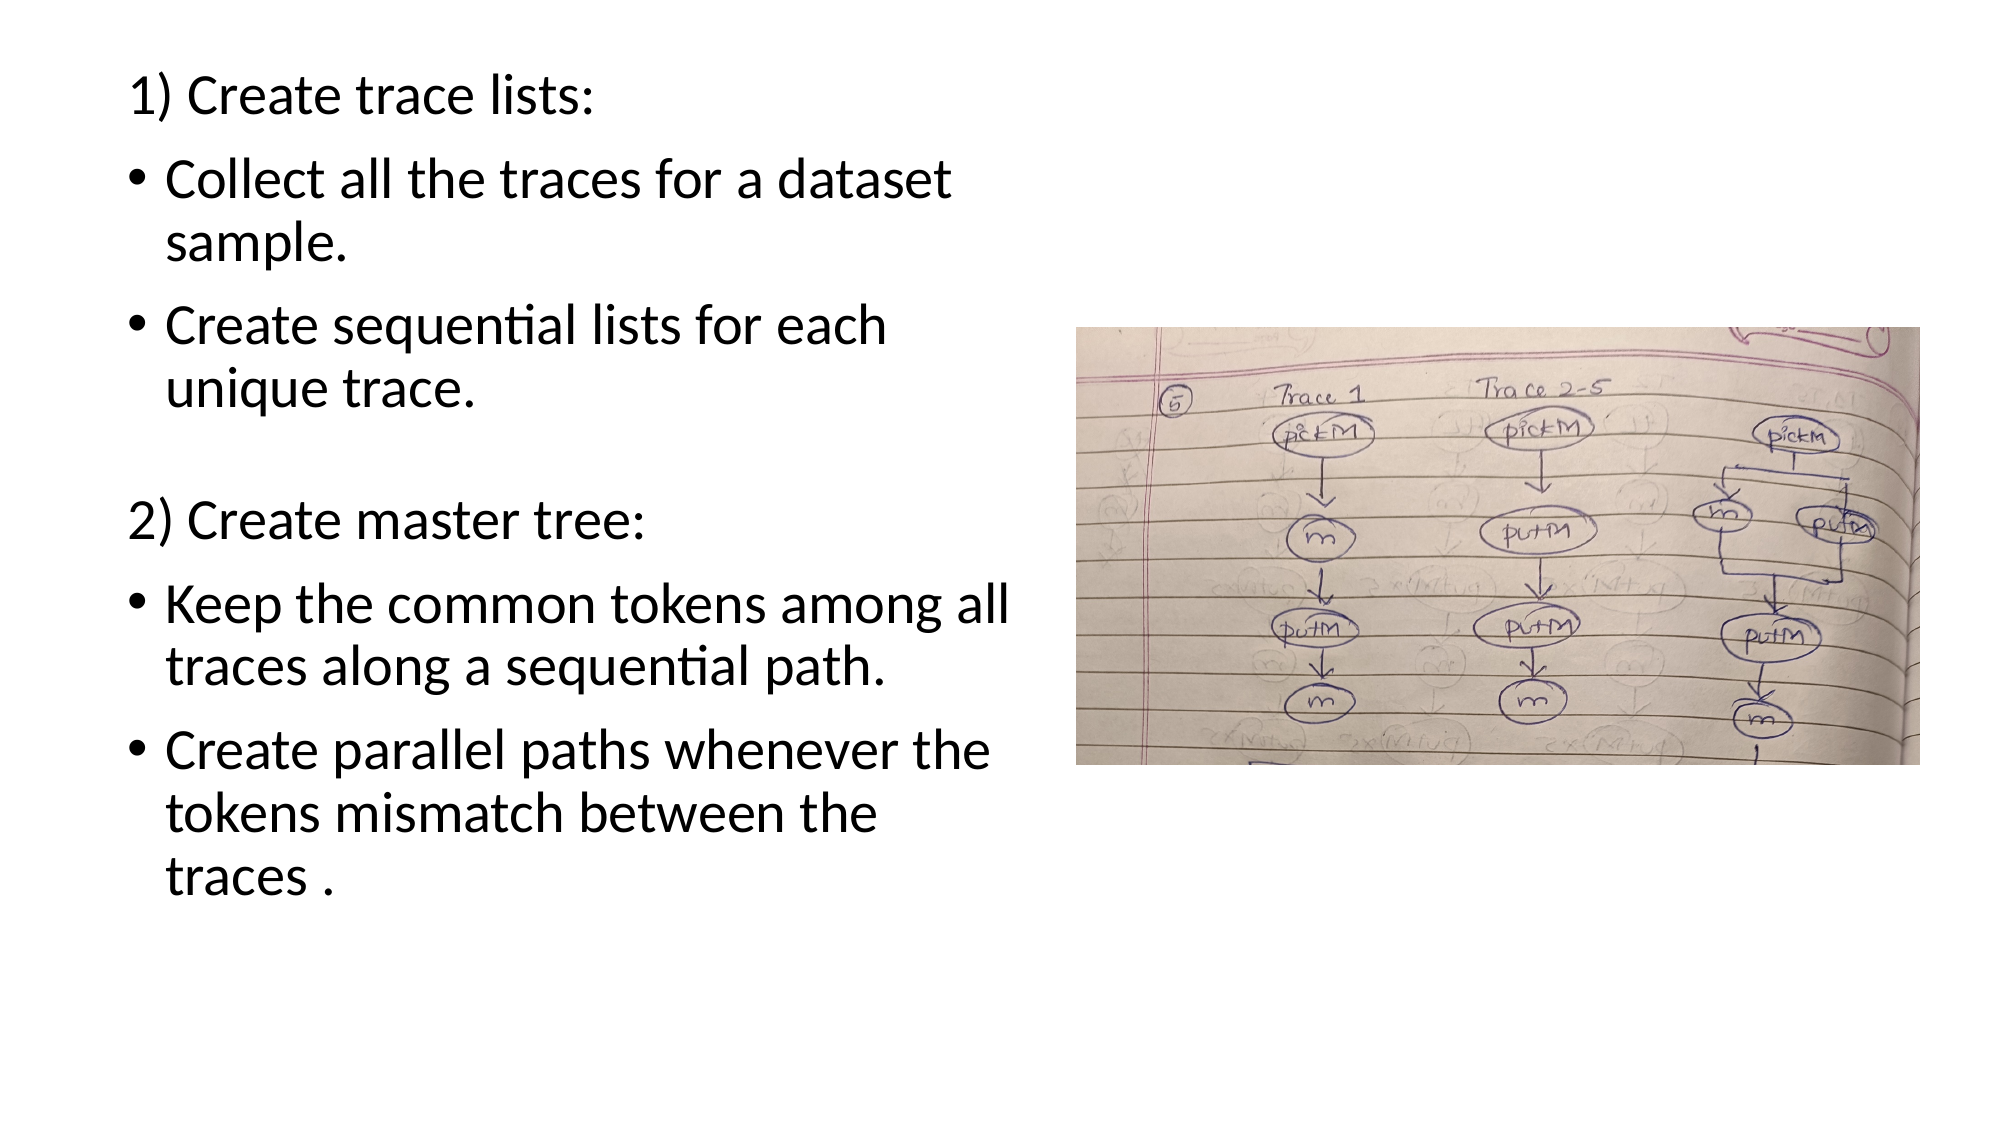

# 1) Create trace lists:
Collect all the traces for a dataset sample.
Create sequential lists for each unique trace.
2) Create master tree:
Keep the common tokens among all traces along a sequential path.
Create parallel paths whenever the tokens mismatch between the traces .